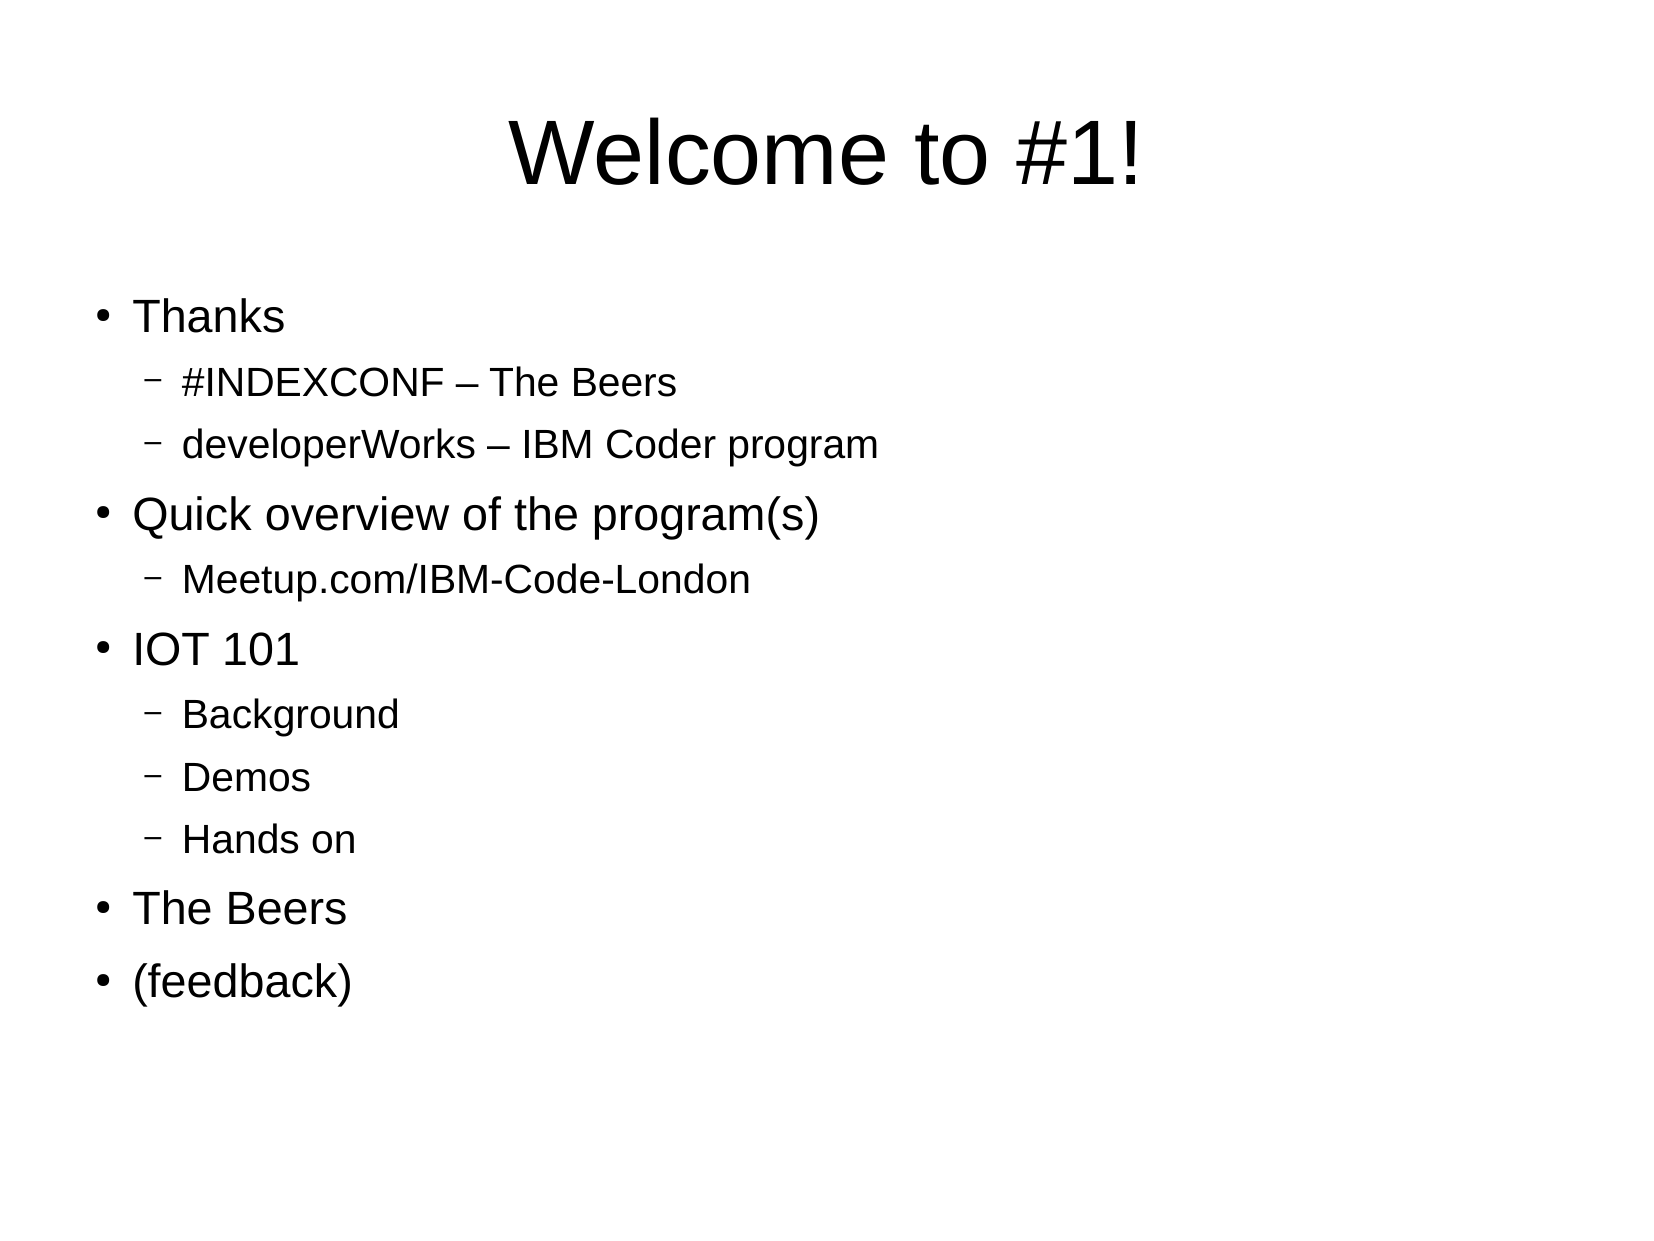

# Welcome to #1!
Thanks
#INDEXCONF – The Beers
developerWorks – IBM Coder program
Quick overview of the program(s)
Meetup.com/IBM-Code-London
IOT 101
Background
Demos
Hands on
The Beers
(feedback)